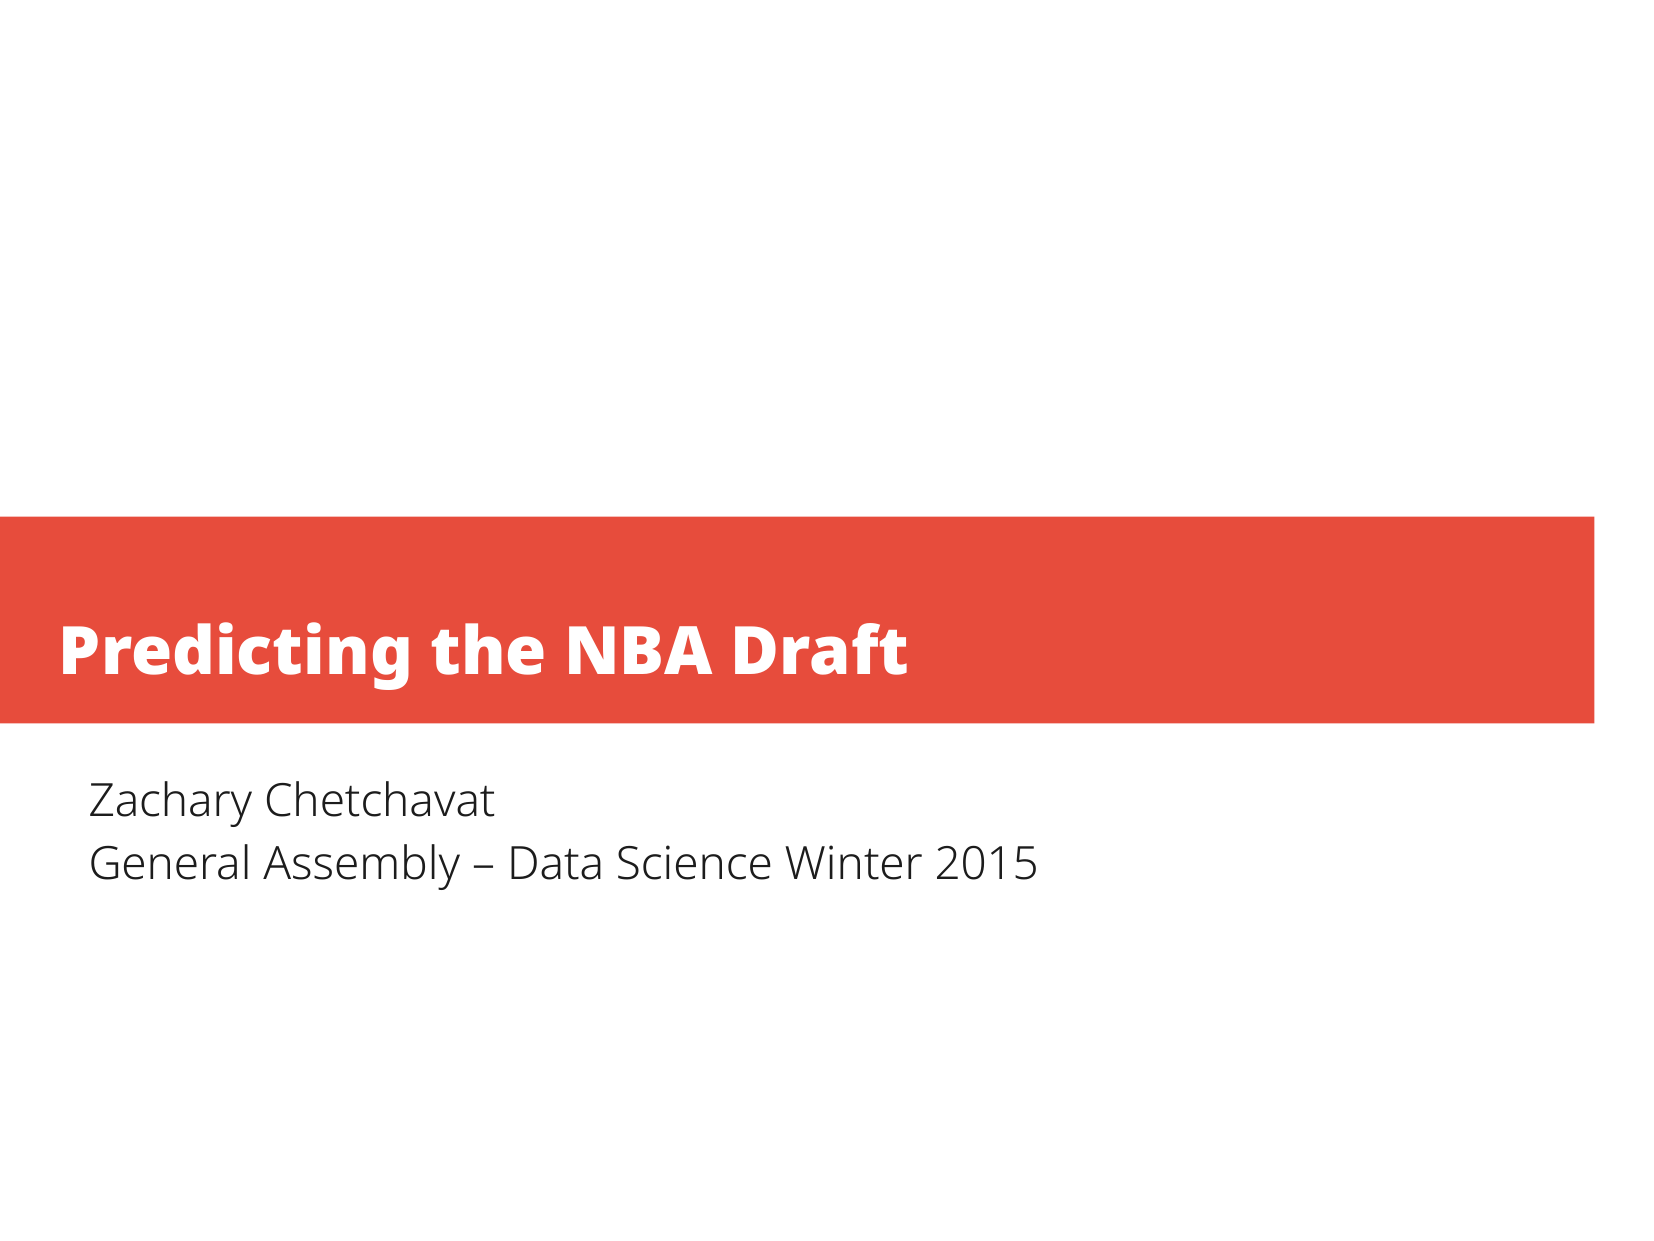

# Predicting the NBA Draft
Zachary Chetchavat
General Assembly – Data Science Winter 2015